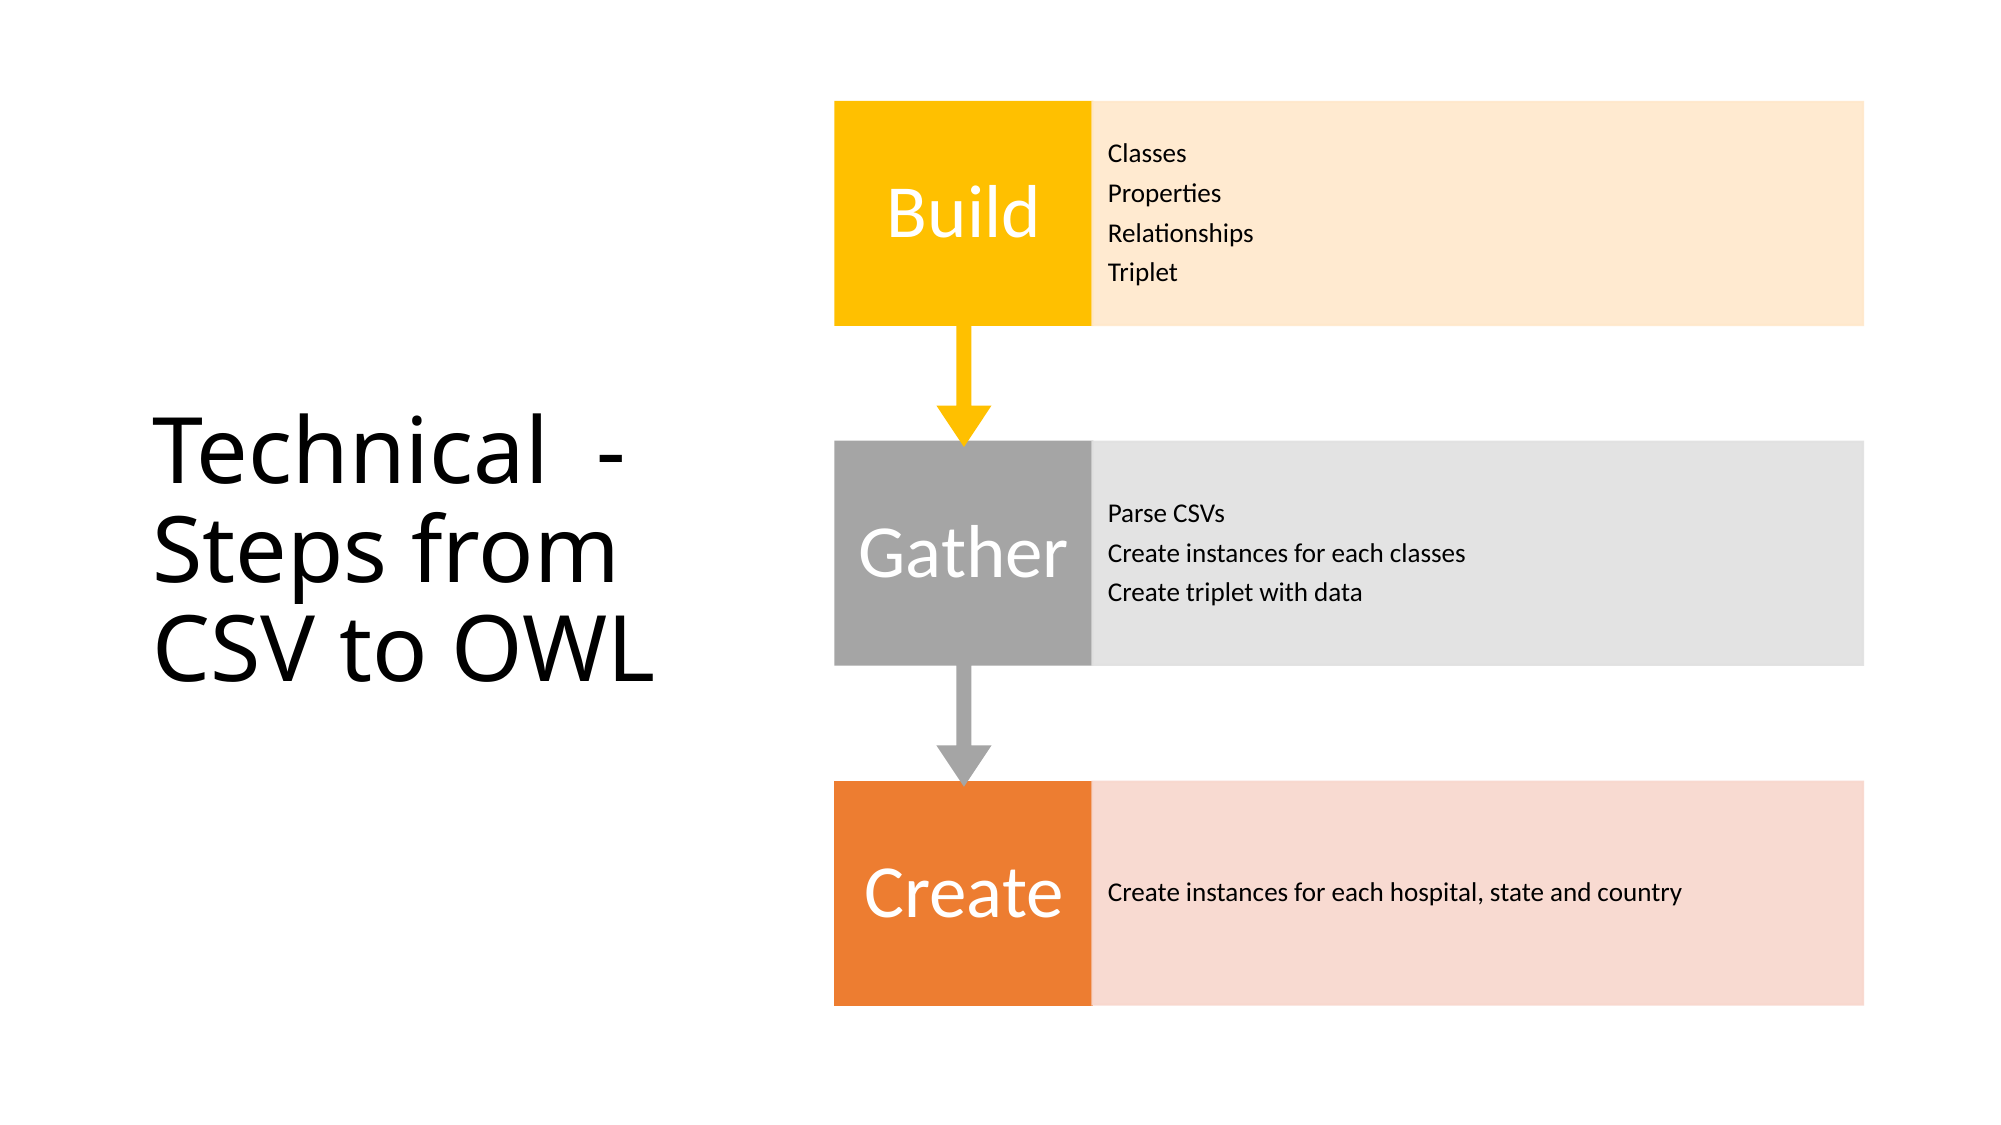

# Technical  - Steps from CSV to OWL
Build
Classes
Properties
Relationships
Triplet
Gather
Parse CSVs
Create instances for each classes
Create triplet with data
Create
Create instances for each hospital, state and country